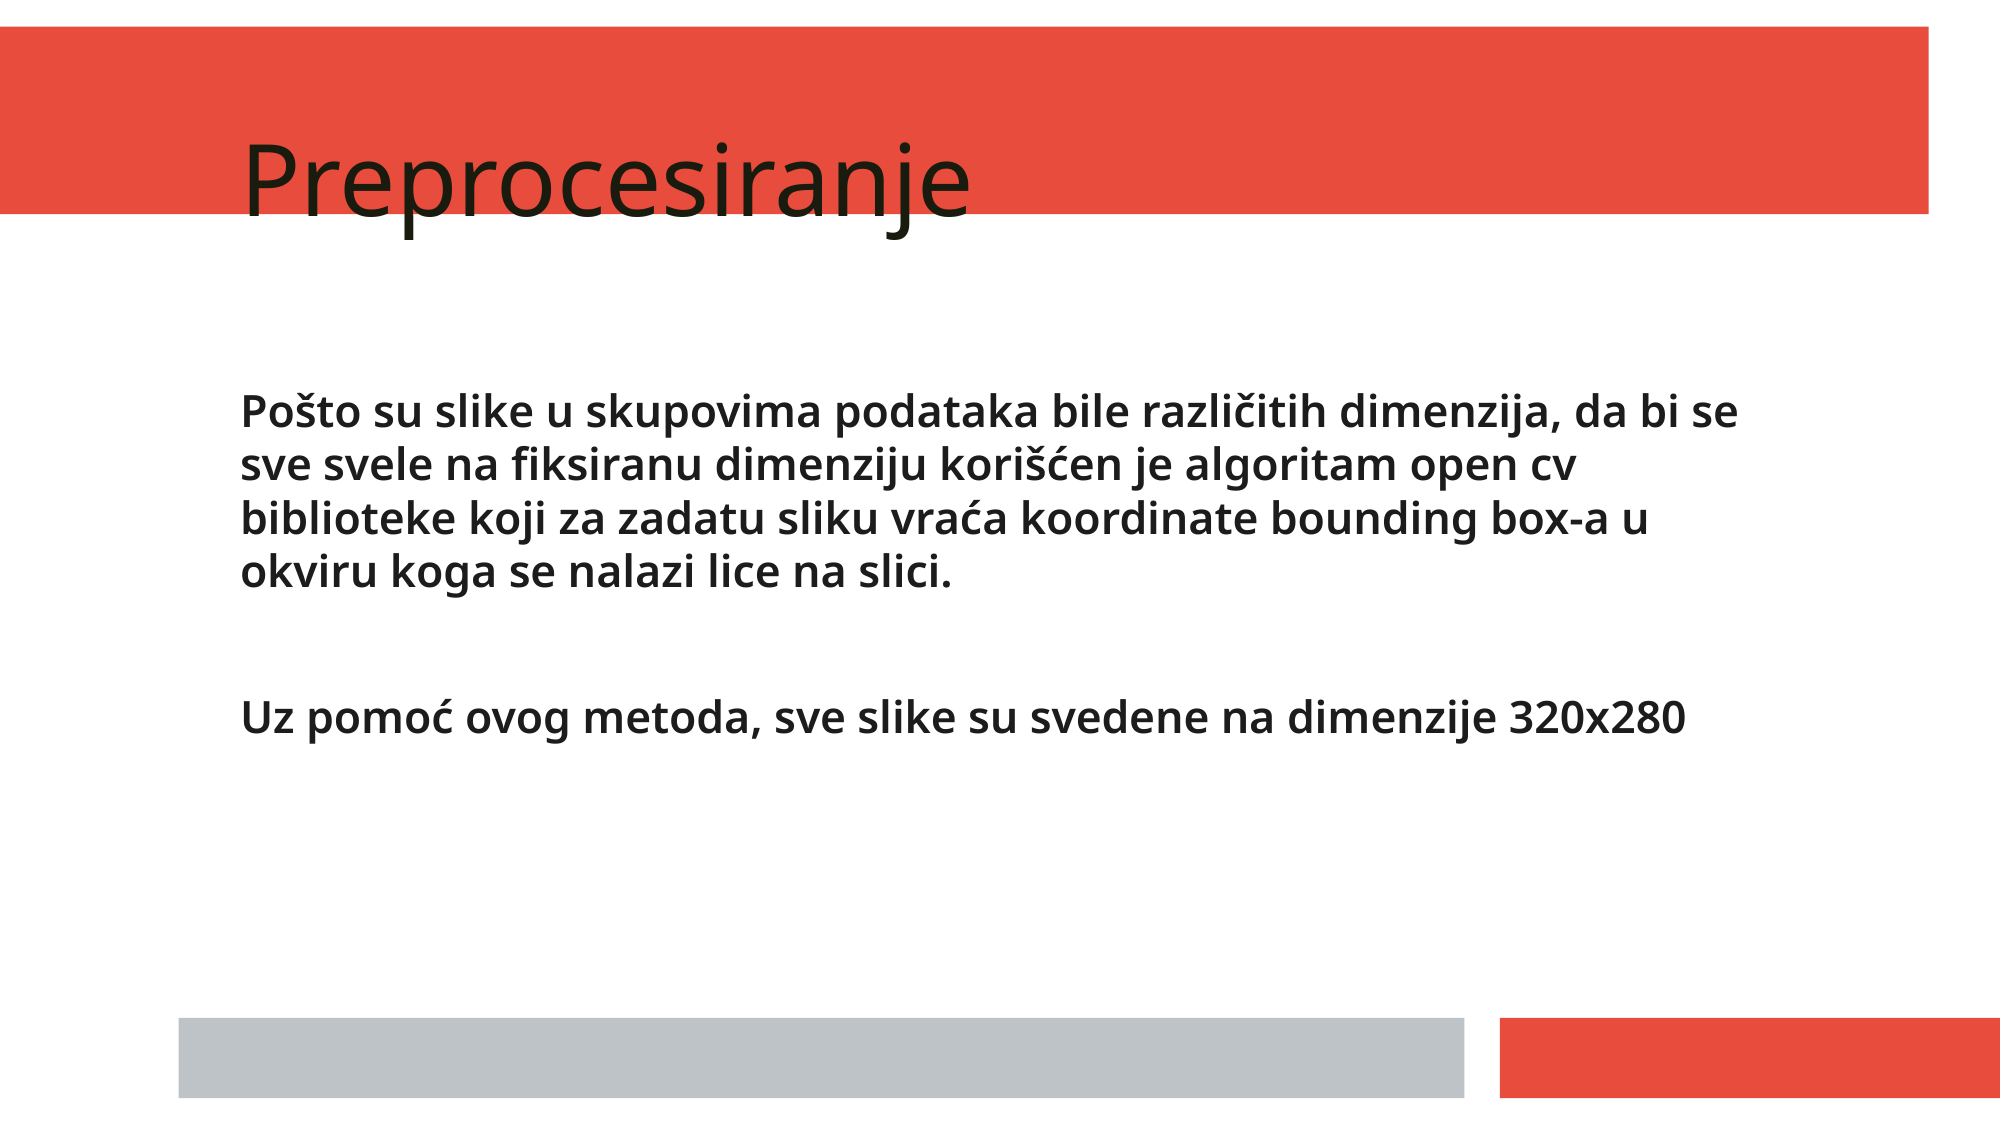

# Preprocesiranje
Pošto su slike u skupovima podataka bile različitih dimenzija, da bi se sve svele na fiksiranu dimenziju korišćen je algoritam open cv biblioteke koji za zadatu sliku vraća koordinate bounding box-a u okviru koga se nalazi lice na slici.
Uz pomoć ovog metoda, sve slike su svedene na dimenzije 320x280